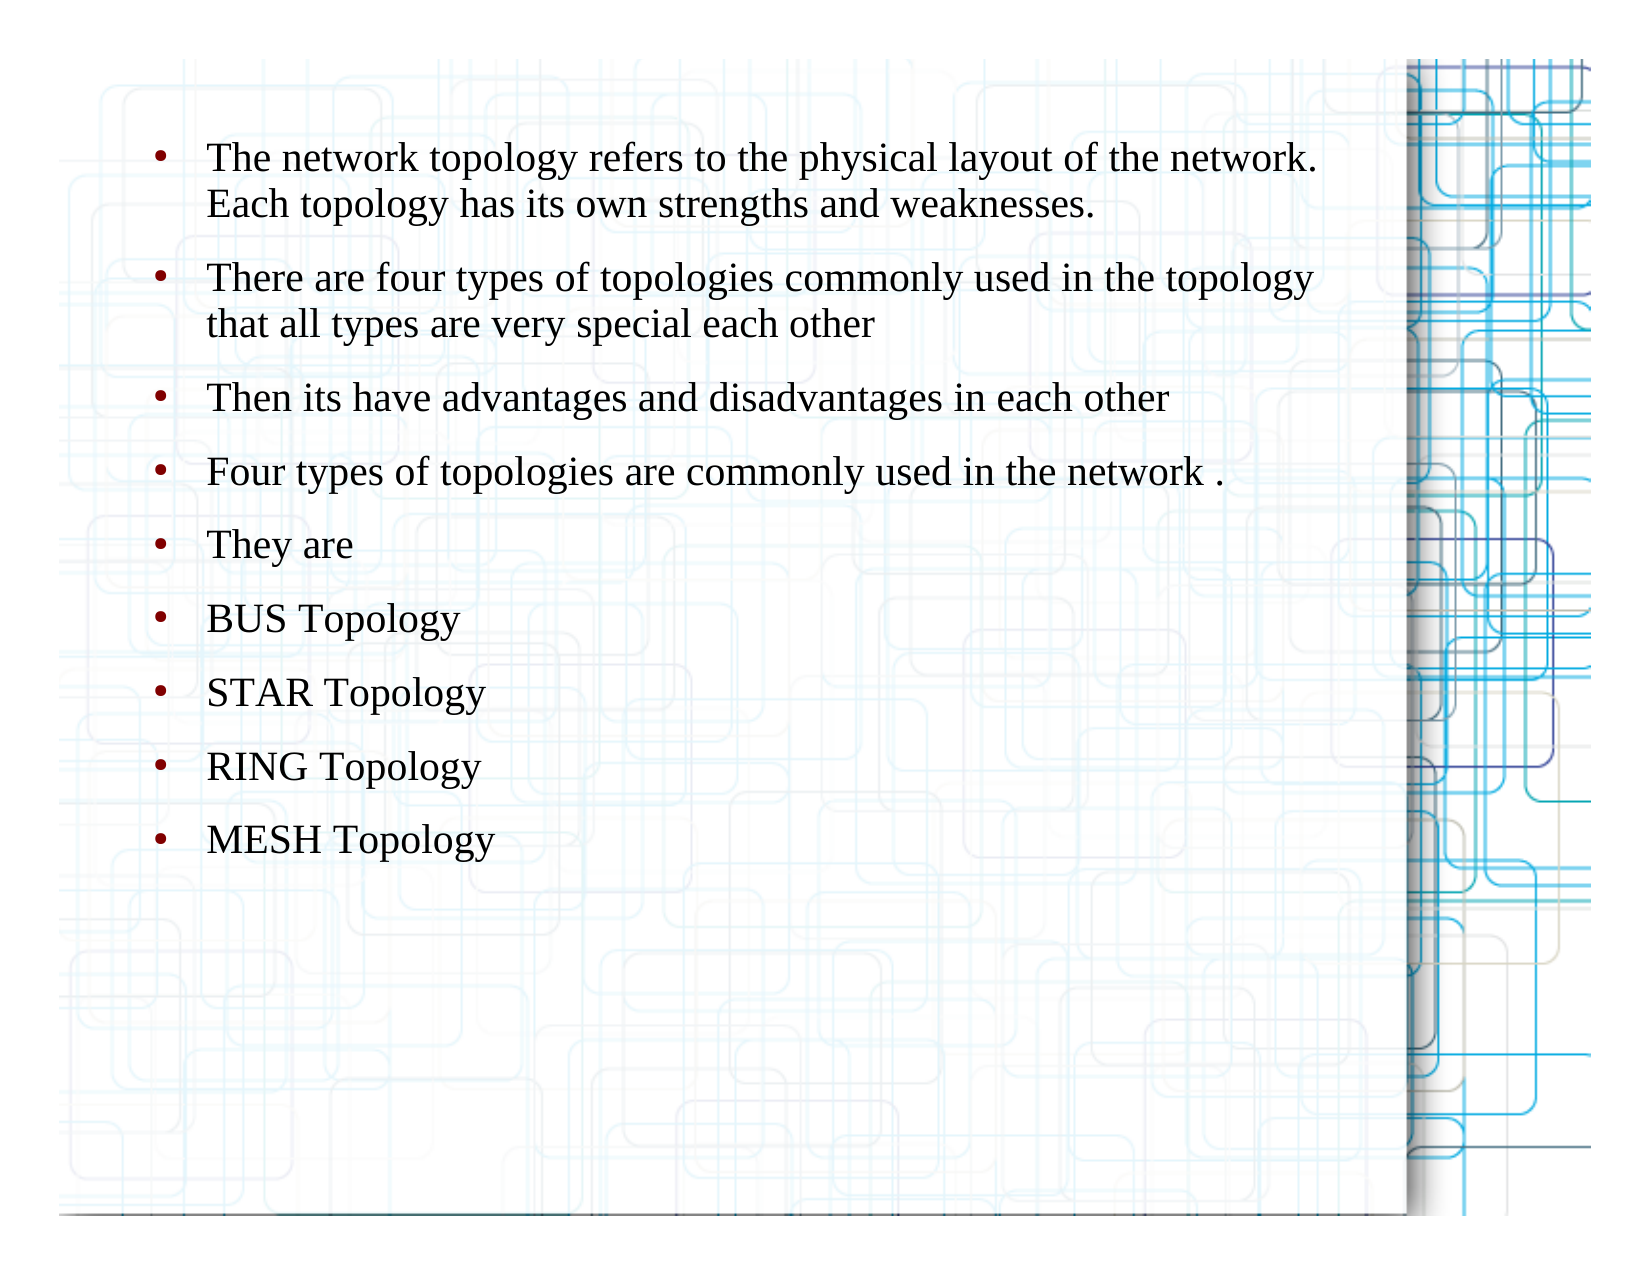

# The network topology refers to the physical layout of the network. Each topology has its own strengths and weaknesses.
There are four types of topologies commonly used in the topology that all types are very special each other
Then its have advantages and disadvantages in each other
Four types of topologies are commonly used in the network .
They are
BUS Topology
STAR Topology
RING Topology
MESH Topology